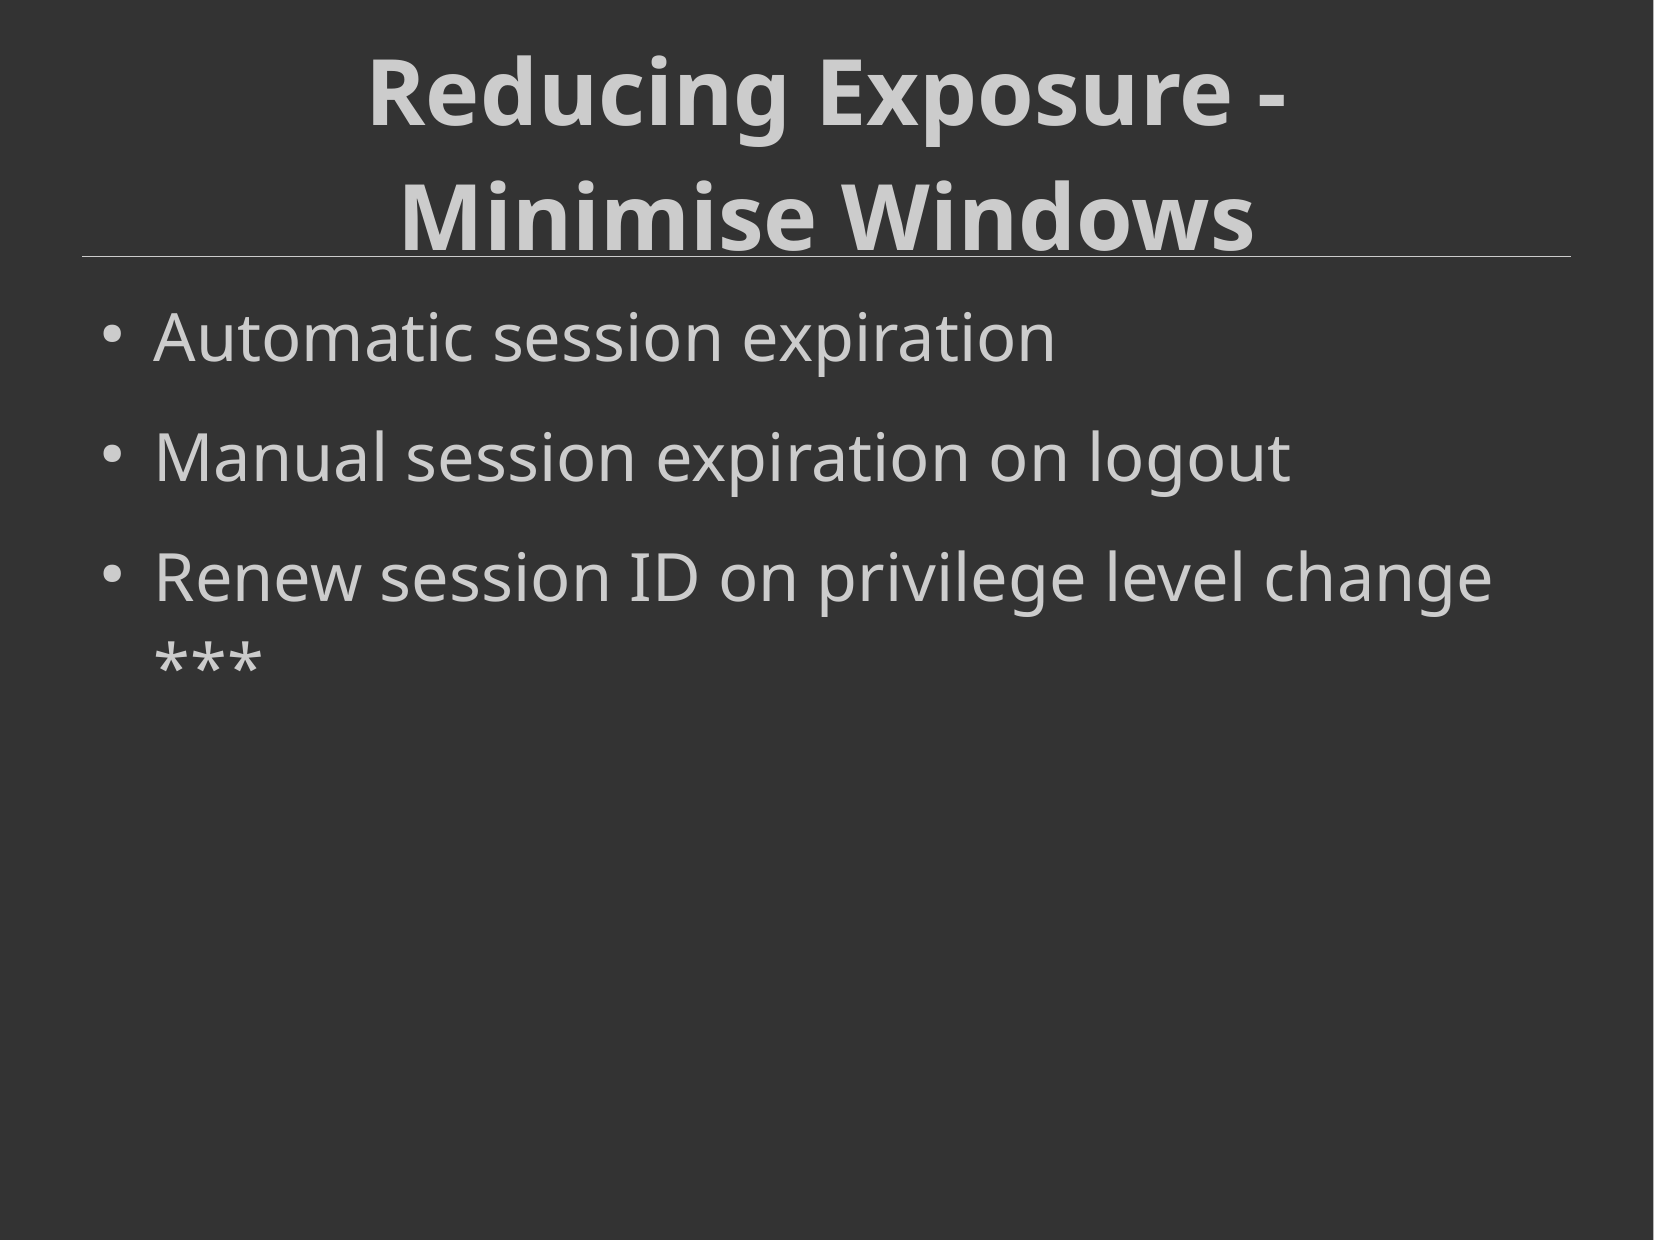

# Reducing Exposure - Minimise Windows
Automatic session expiration
Manual session expiration on logout
Renew session ID on privilege level change ***